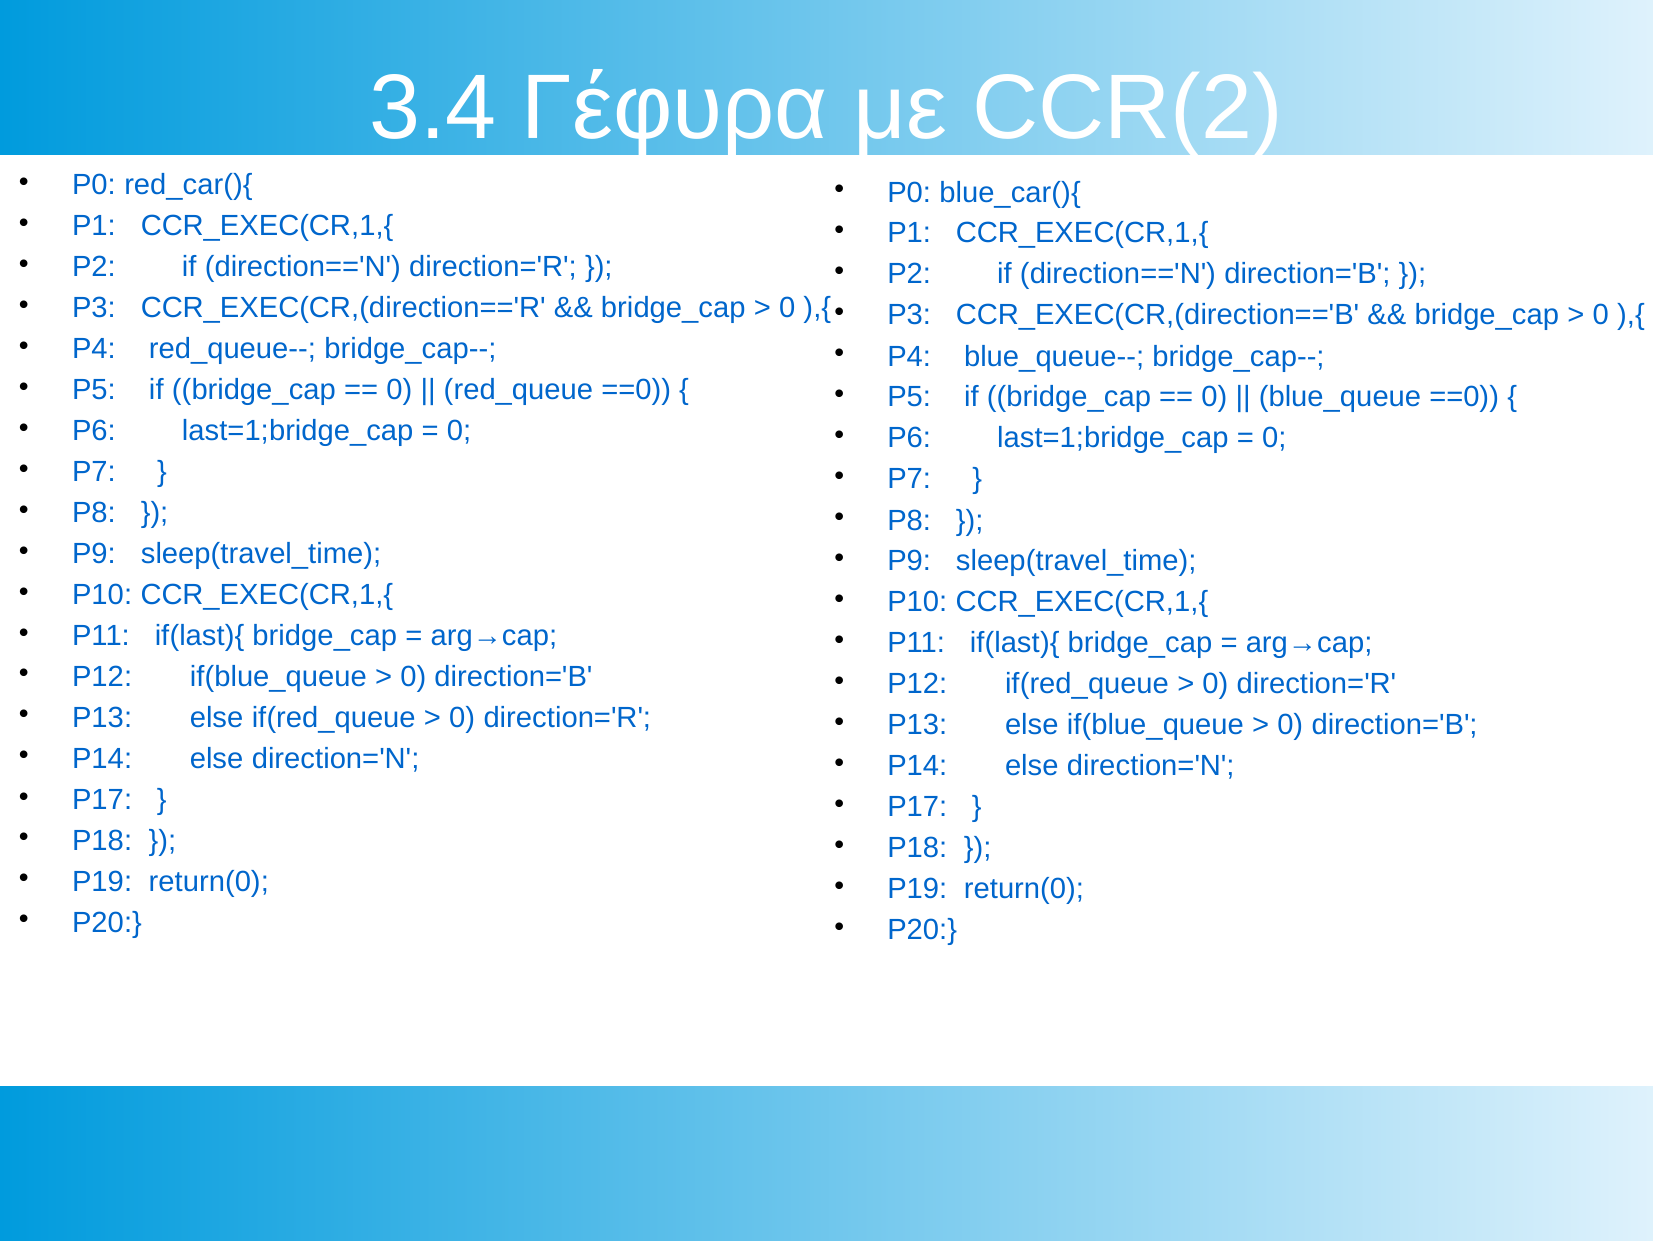

3.4 Γέφυρα με CCR(2)
P0: red_car(){
P1: CCR_EXEC(CR,1,{
P2: if (direction=='N') direction='R'; });
P3: CCR_EXEC(CR,(direction=='R' && bridge_cap > 0 ),{
P4: red_queue--; bridge_cap--;
P5: if ((bridge_cap == 0) || (red_queue ==0)) {
P6: last=1;bridge_cap = 0;
P7: }
P8: });
P9: sleep(travel_time);
P10: CCR_EXEC(CR,1,{
P11: if(last){ bridge_cap = arg→cap;
P12: if(blue_queue > 0) direction='B'
P13: else if(red_queue > 0) direction='R';
P14: else direction='N';
P17: }
P18: });
P19: return(0);
P20:}
P0: blue_car(){
P1: CCR_EXEC(CR,1,{
P2: if (direction=='N') direction='B'; });
P3: CCR_EXEC(CR,(direction=='B' && bridge_cap > 0 ),{
P4: blue_queue--; bridge_cap--;
P5: if ((bridge_cap == 0) || (blue_queue ==0)) {
P6: last=1;bridge_cap = 0;
P7: }
P8: });
P9: sleep(travel_time);
P10: CCR_EXEC(CR,1,{
P11: if(last){ bridge_cap = arg→cap;
P12: if(red_queue > 0) direction='R'
P13: else if(blue_queue > 0) direction='B';
P14: else direction='N';
P17: }
P18: });
P19: return(0);
P20:}